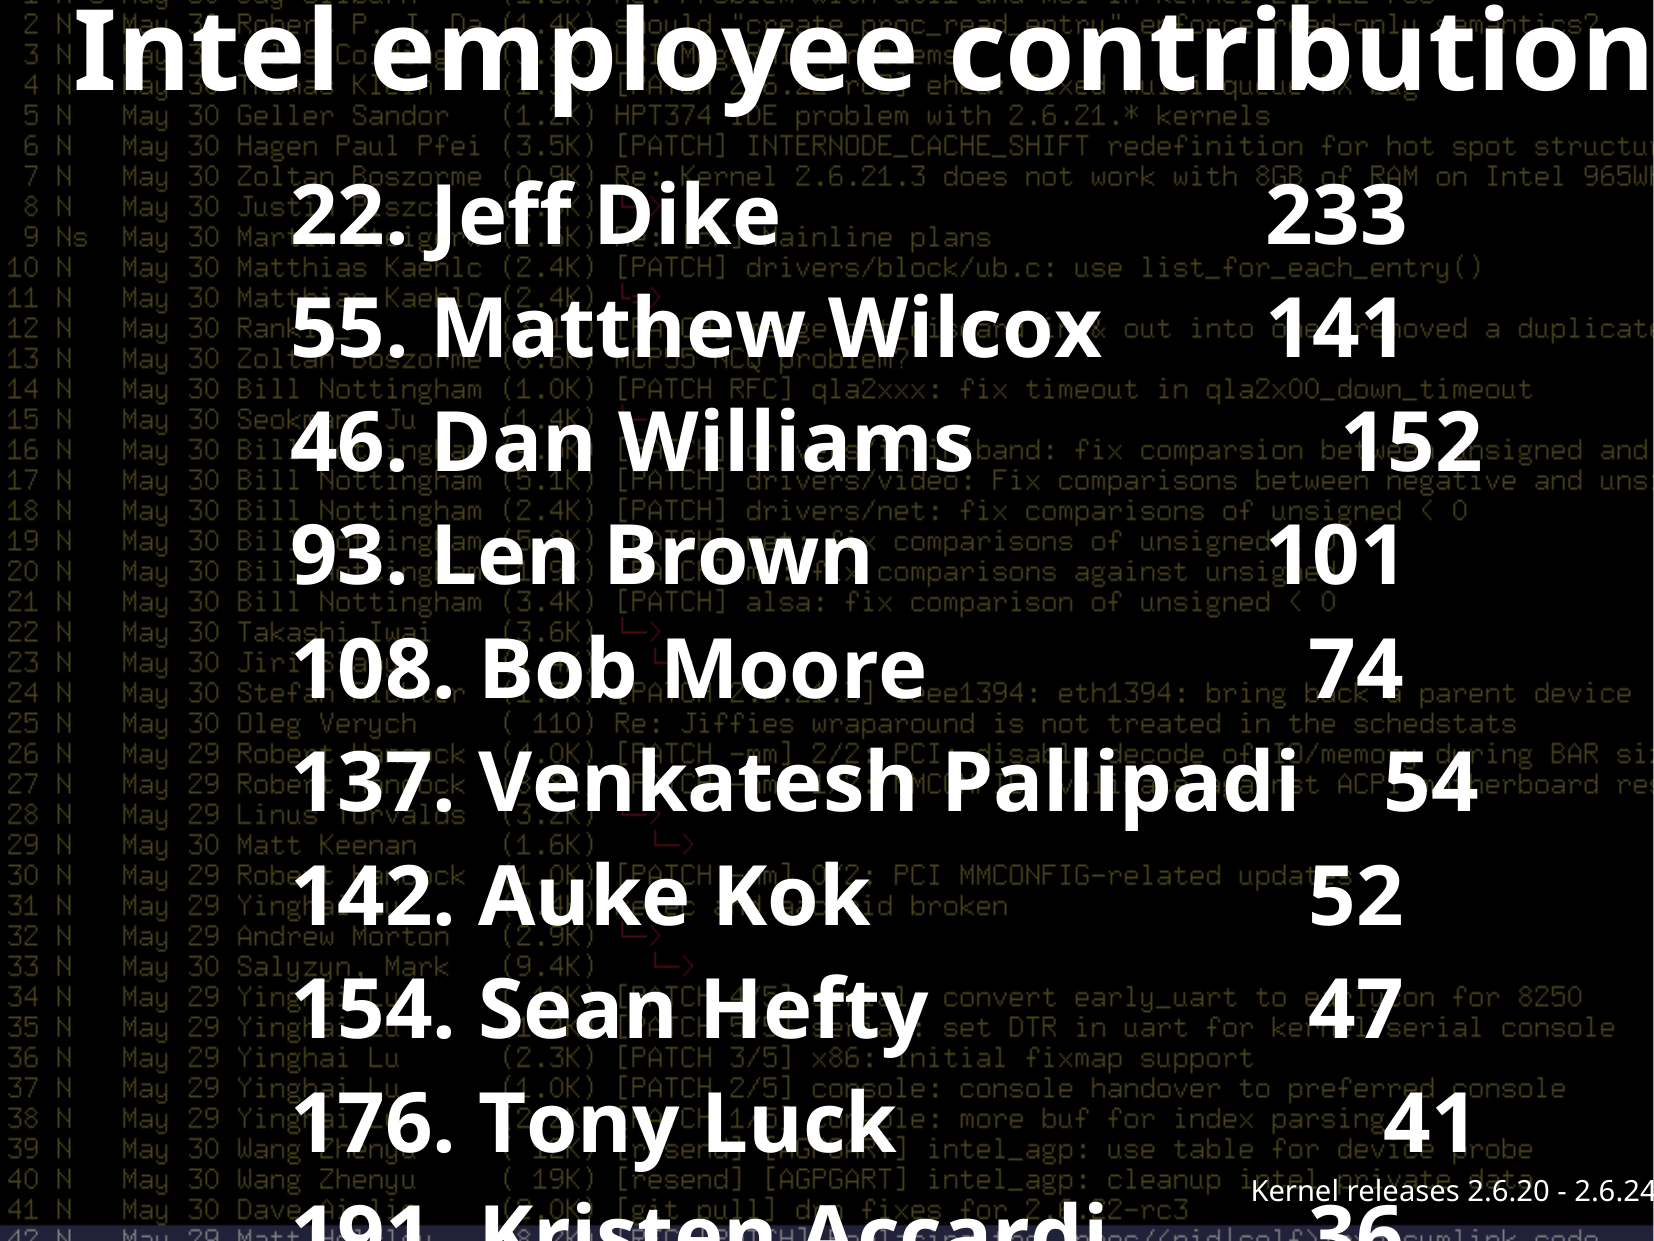

Intel employee contributions
22. Jeff Dike							233
55. Matthew Wilcox			141
46. Dan Williams					152
93. Len Brown						101
108. Bob Moore					 74
137. Venkatesh Pallipadi	 54
142. Auke Kok						 52
154. Sean Hefty					 47
176. Tony Luck						 41
191. Kristen Accardi			 36
Kernel releases 2.6.20 - 2.6.24